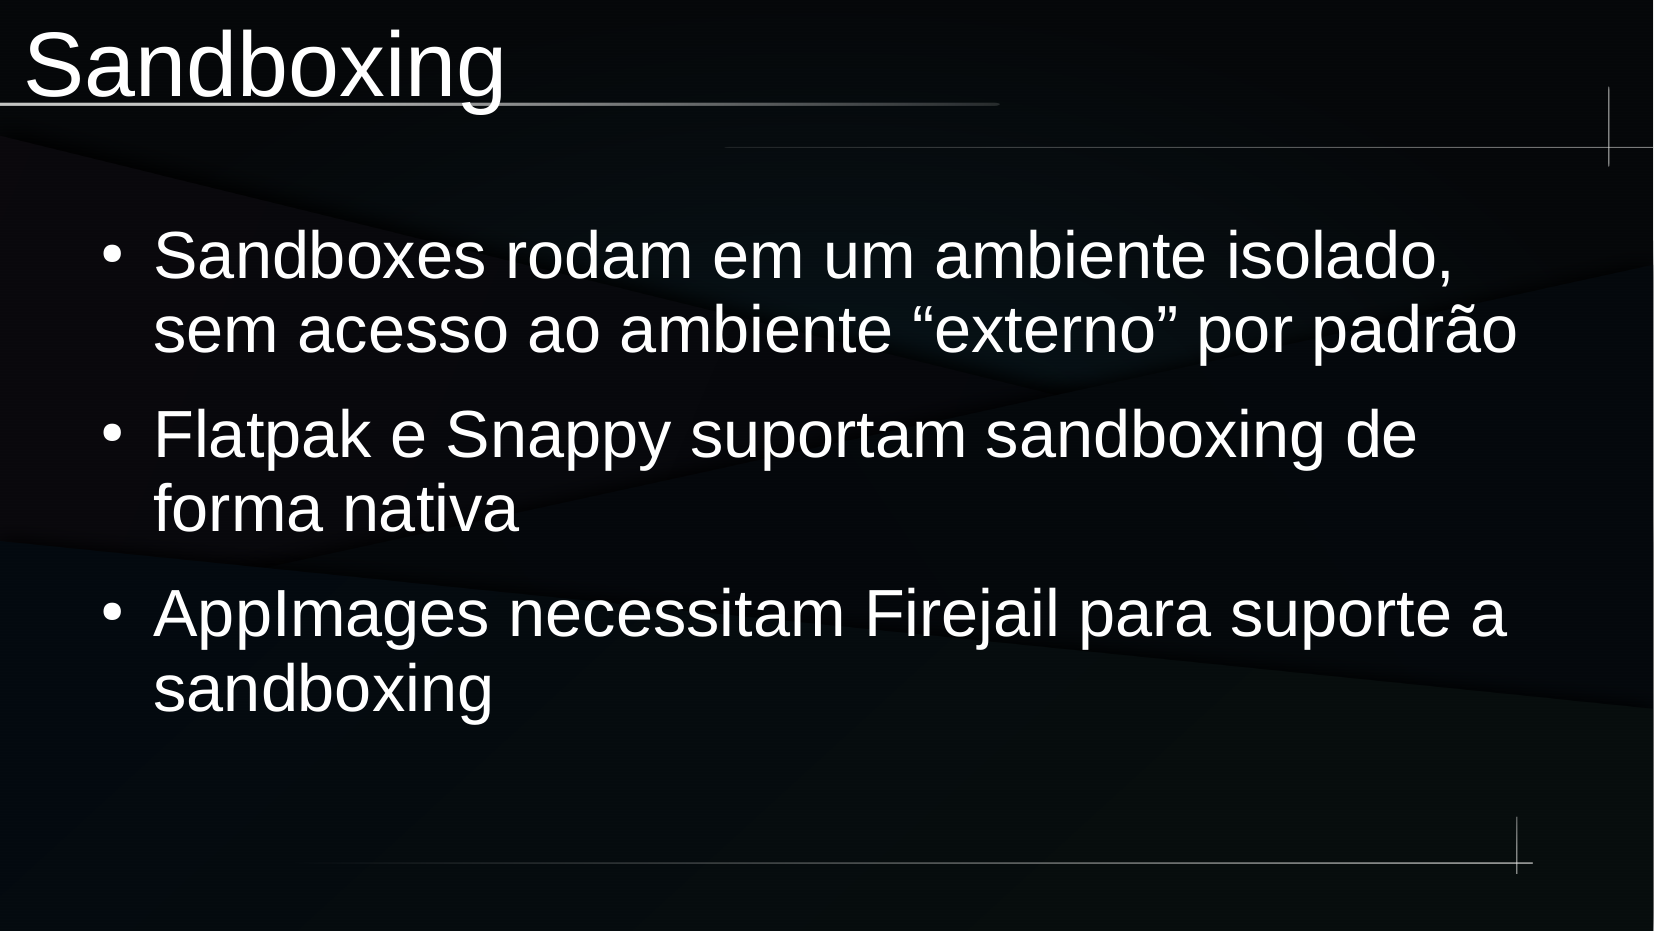

# Sandboxing
Sandboxes rodam em um ambiente isolado, sem acesso ao ambiente “externo” por padrão
Flatpak e Snappy suportam sandboxing de forma nativa
AppImages necessitam Firejail para suporte a sandboxing